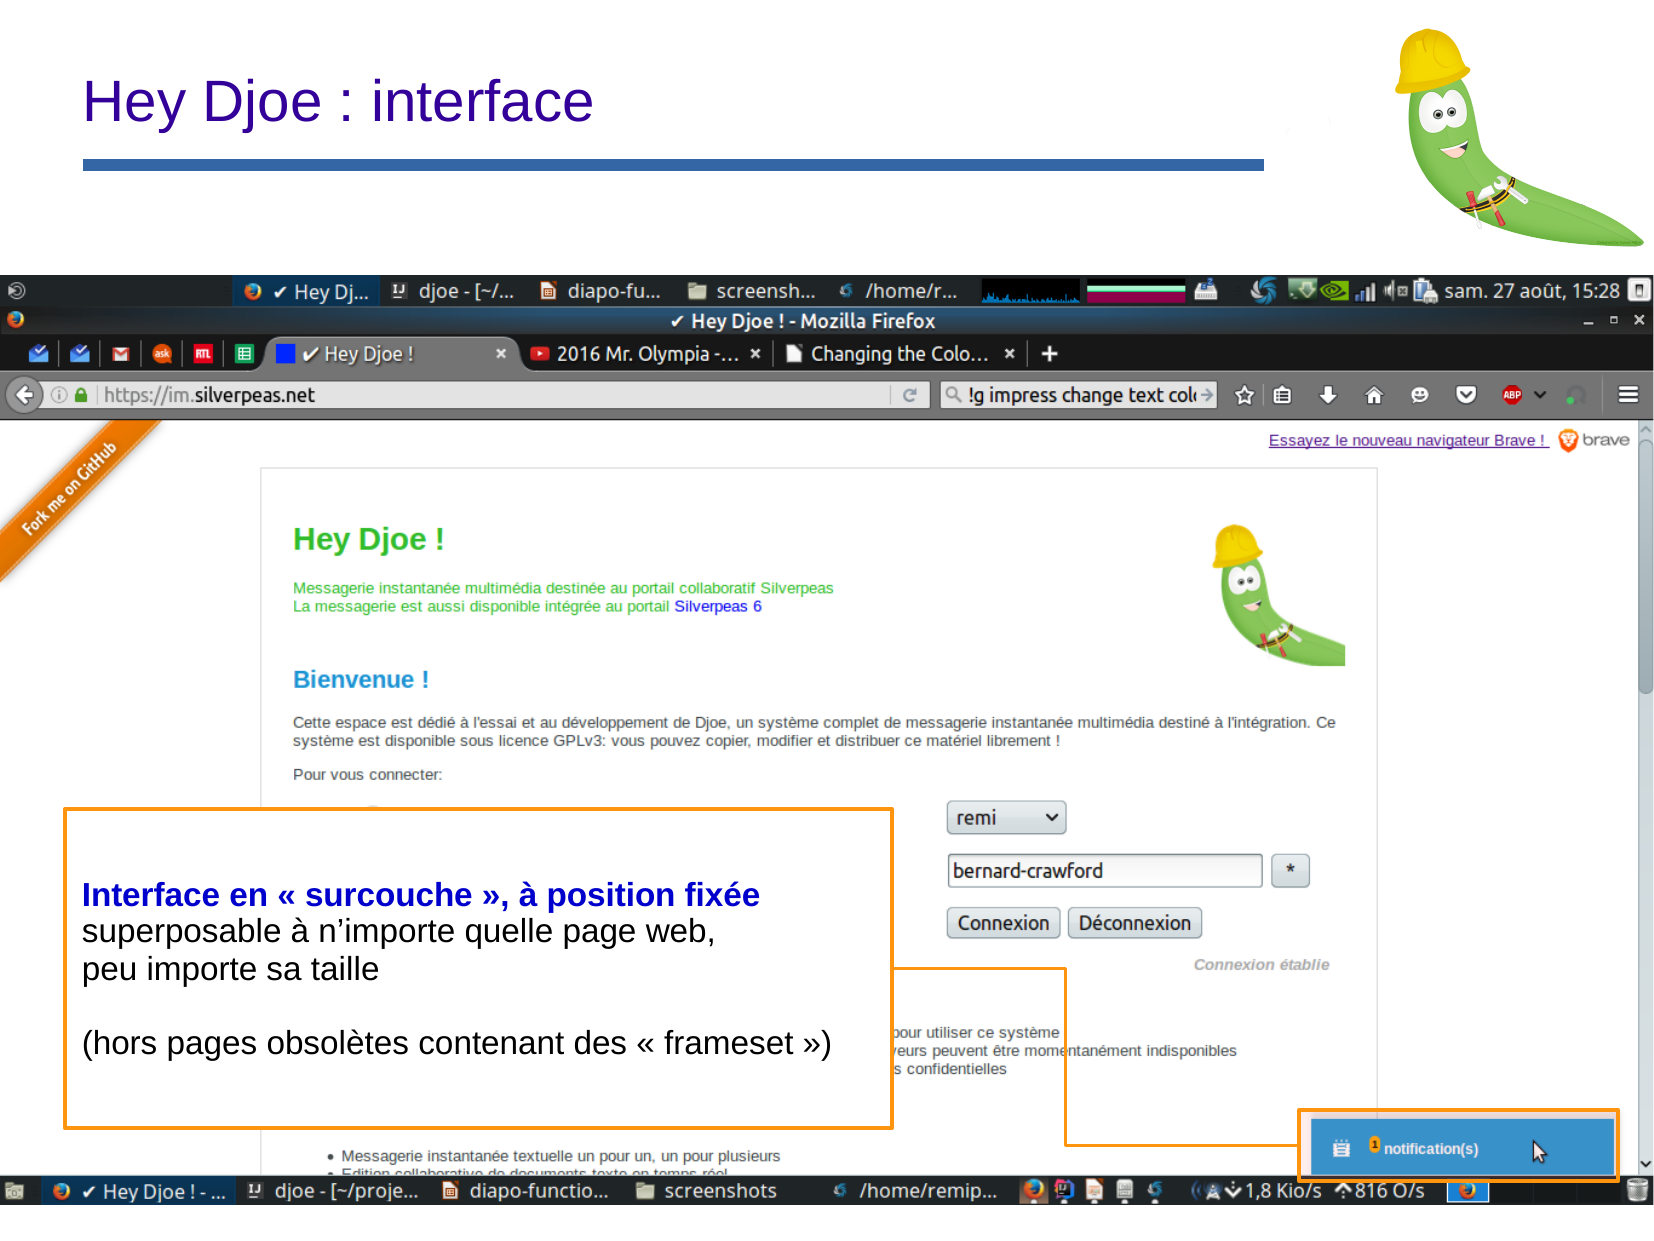

# Hey Djoe : interface
Interface en « surcouche », à position fixée
superposable à n’importe quelle page web,
peu importe sa taille
(hors pages obsolètes contenant des « frameset »)
8